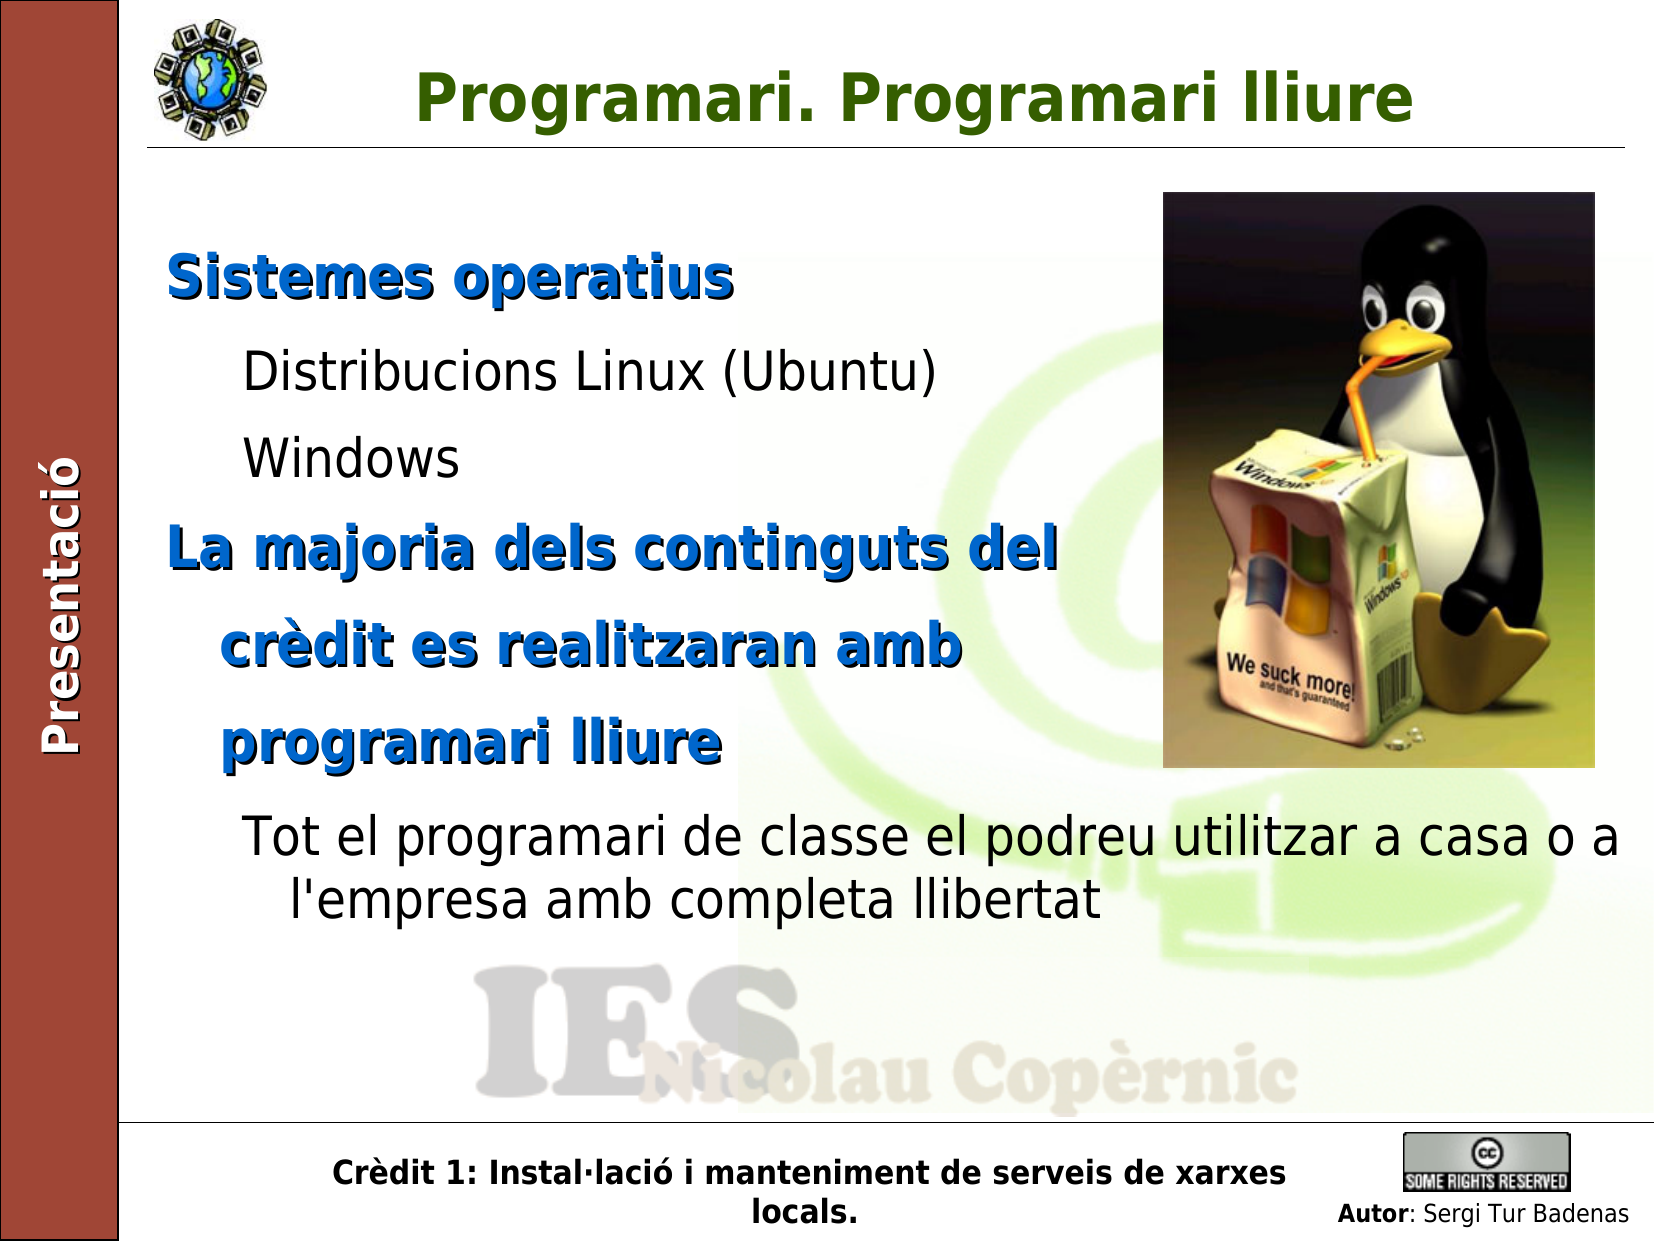

# Programari. Programari lliure
Sistemes operatius
Distribucions Linux (Ubuntu)
Windows
La majoria dels continguts del
 crèdit es realitzaran amb
 programari lliure
Tot el programari de classe el podreu utilitzar a casa o a l'empresa amb completa llibertat